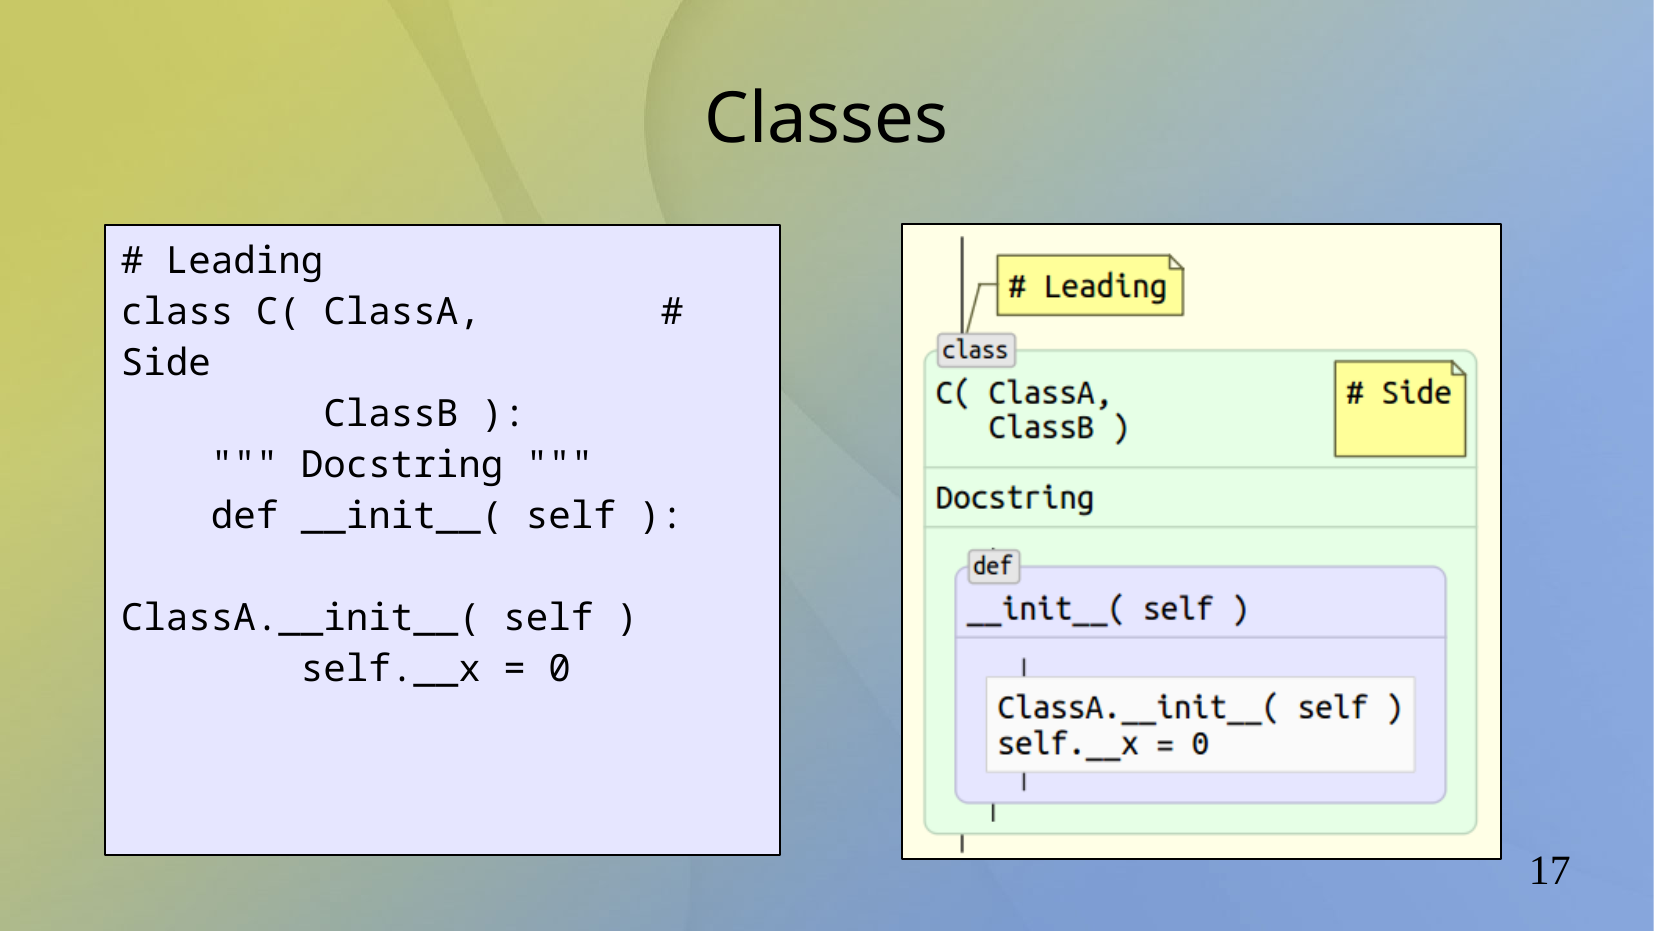

# Classes
# Leading
class C( ClassA, # Side
 ClassB ):
 """ Docstring """
 def __init__( self ):
 ClassA.__init__( self )
 self.__x = 0
17